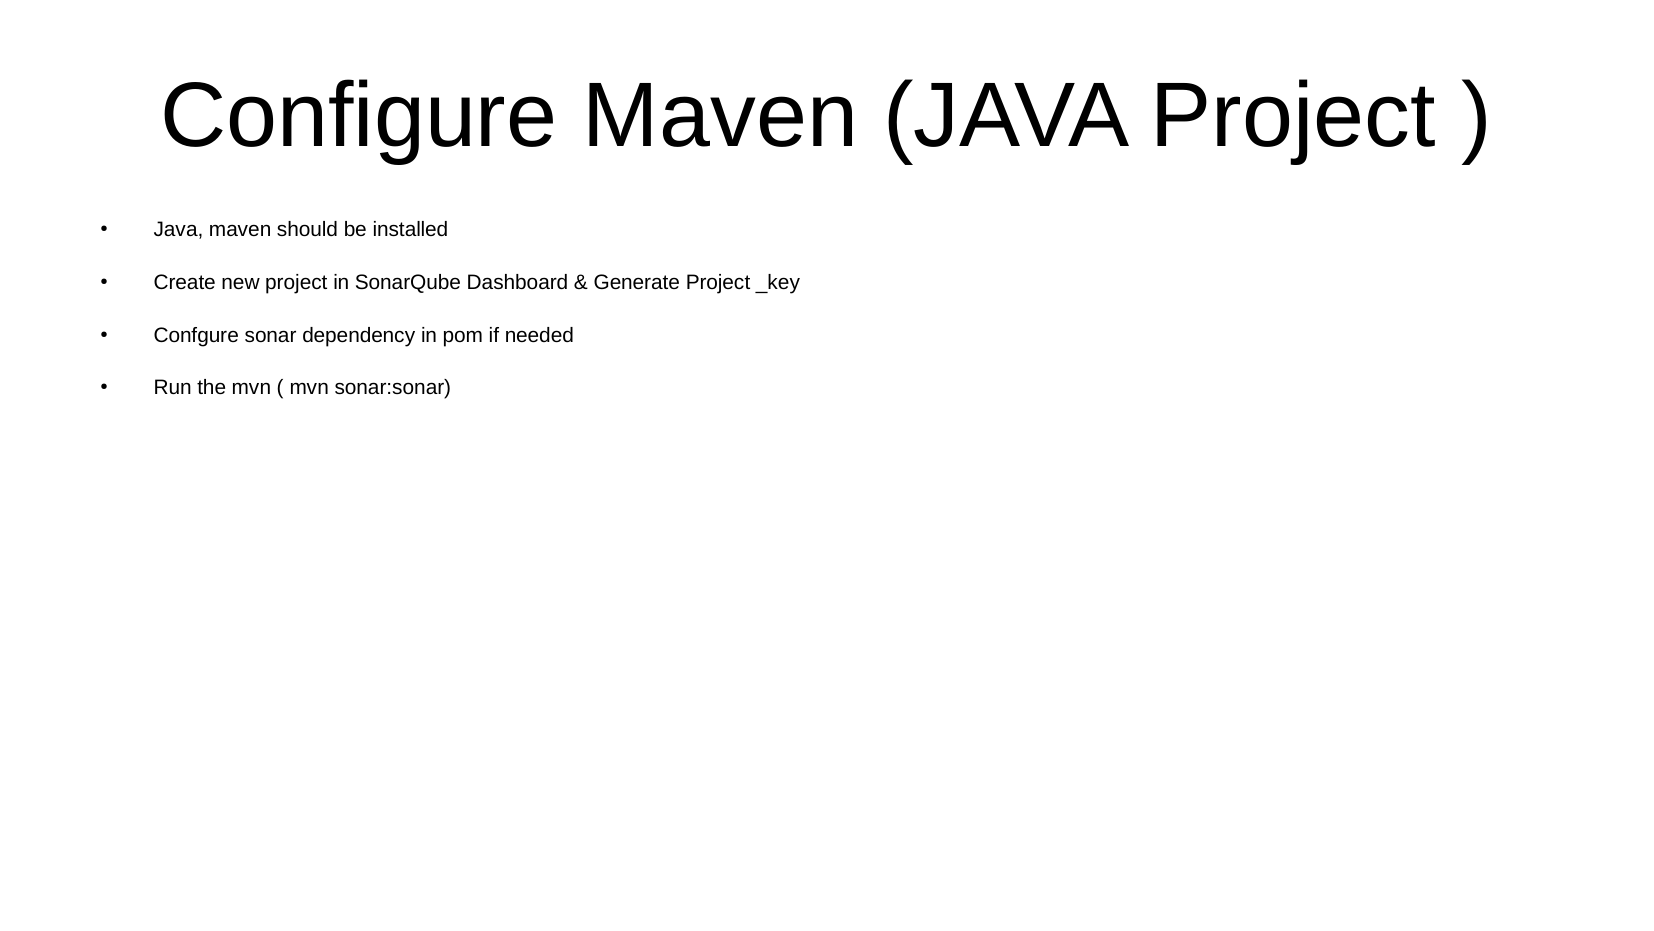

# Configure Maven (JAVA Project )
Java, maven should be installed
Create new project in SonarQube Dashboard & Generate Project _key
Confgure sonar dependency in pom if needed
Run the mvn ( mvn sonar:sonar)